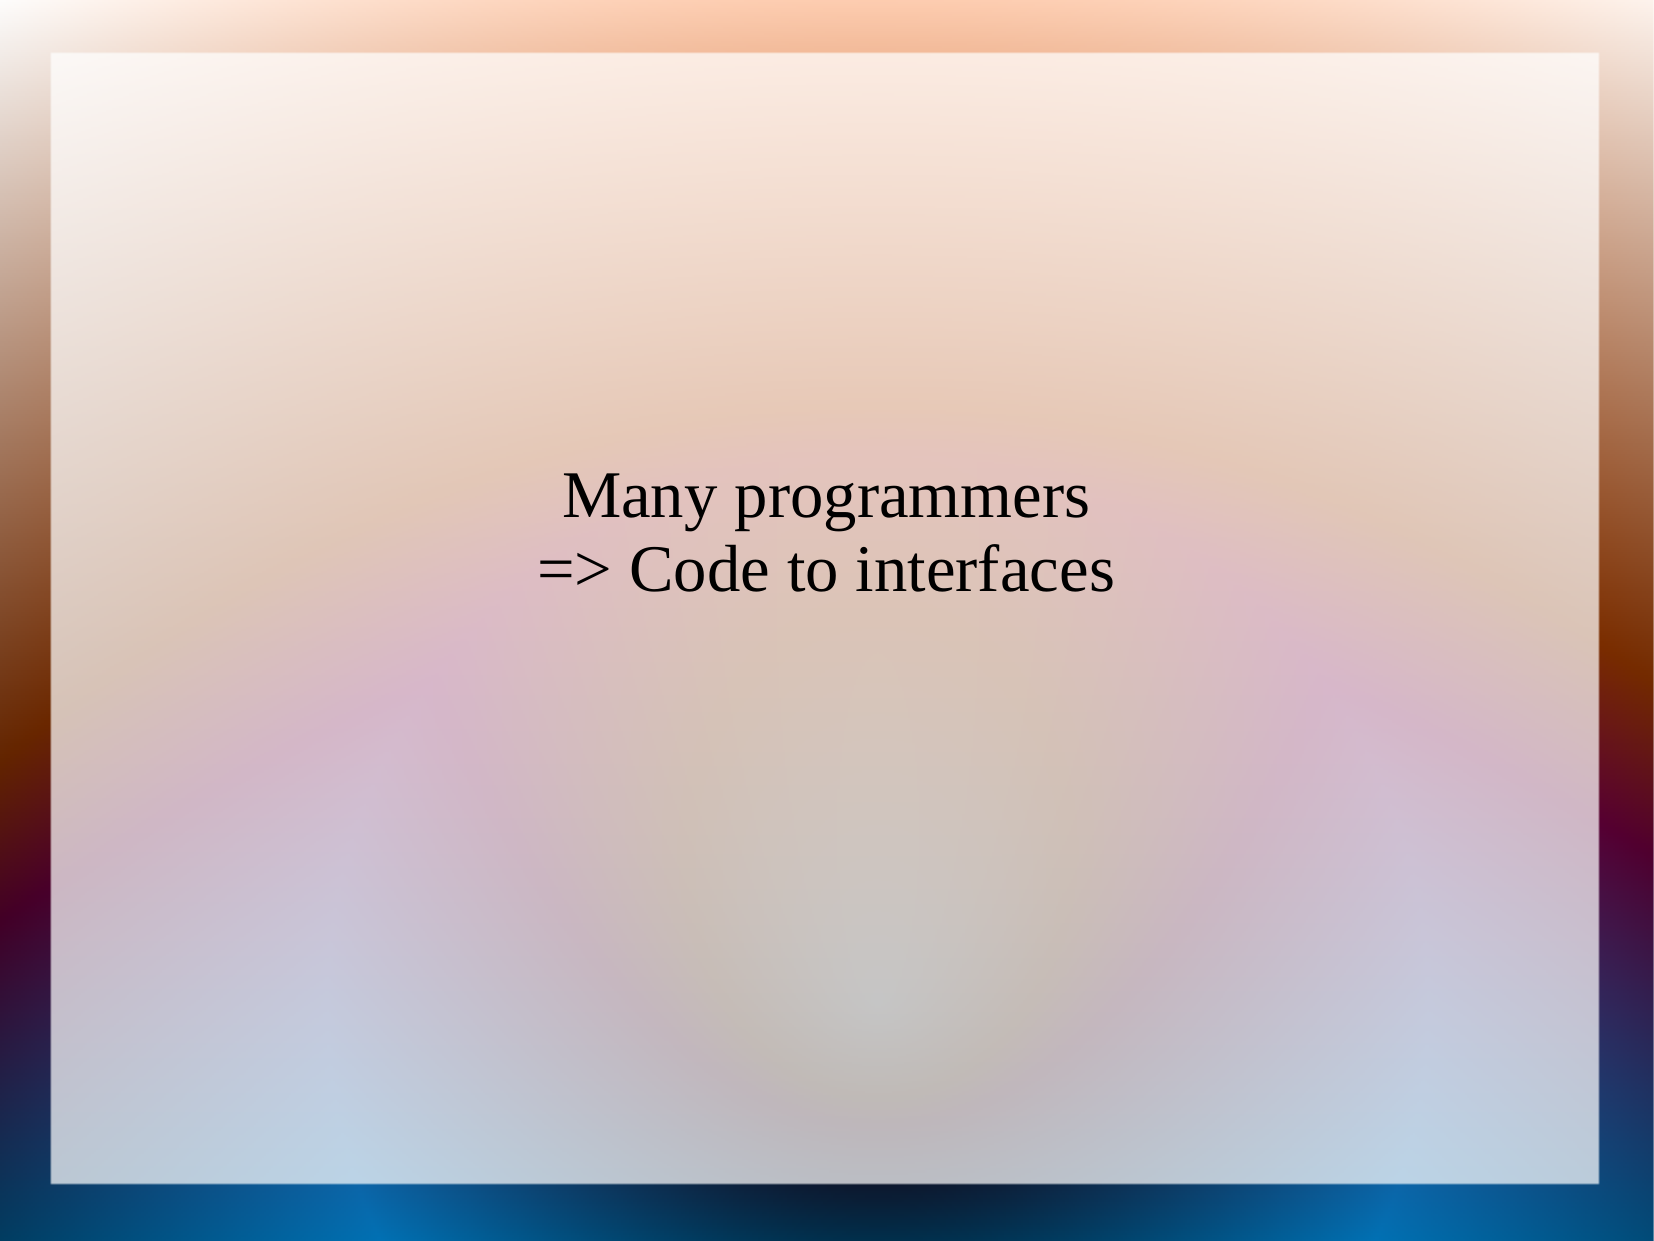

# Many programmers
=> Code to interfaces